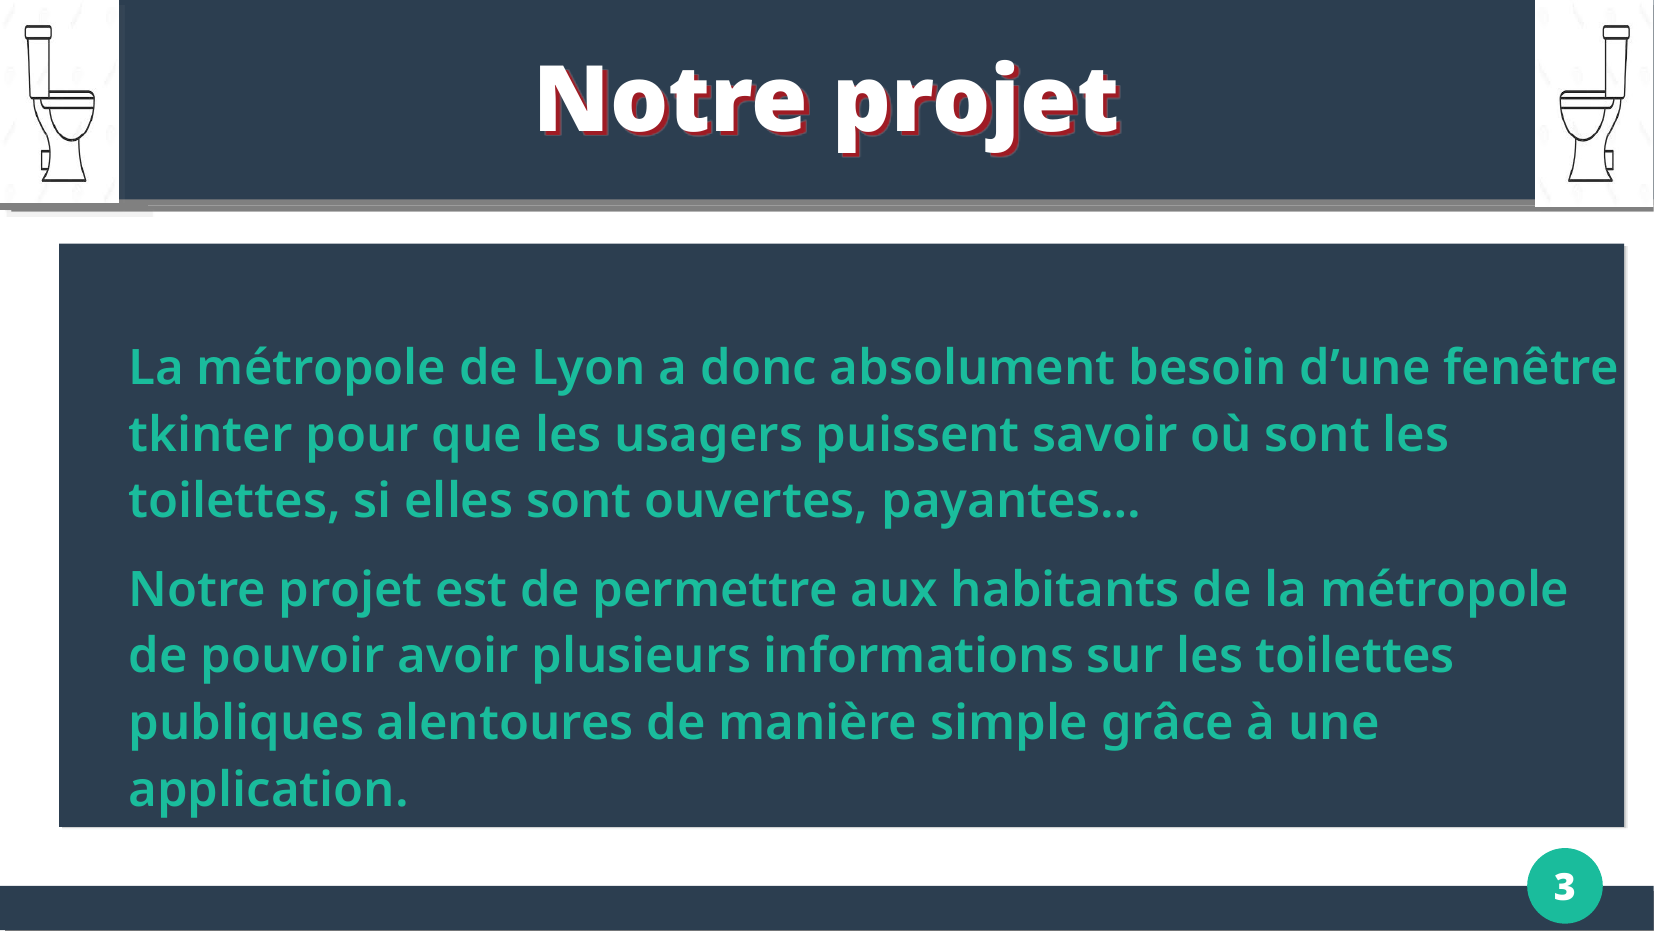

# Notre projet
La métropole de Lyon a donc absolument besoin d’une fenêtre tkinter pour que les usagers puissent savoir où sont les toilettes, si elles sont ouvertes, payantes…
Notre projet est de permettre aux habitants de la métropole de pouvoir avoir plusieurs informations sur les toilettes publiques alentoures de manière simple grâce à une application.